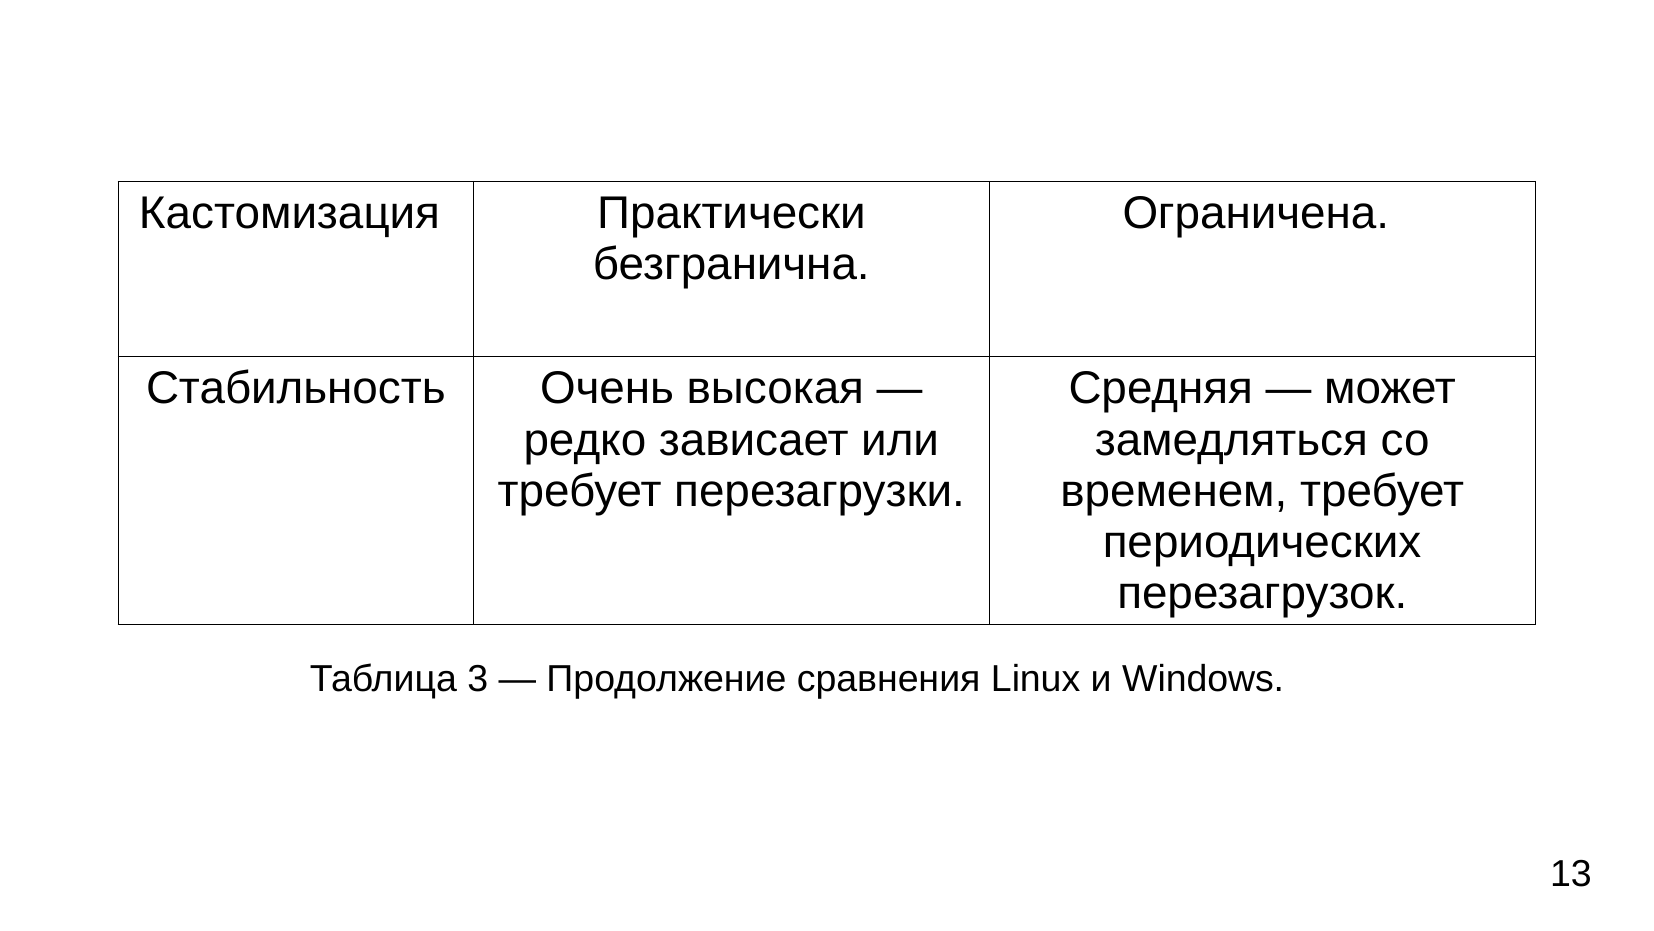

| Кастомизация | Практически безгранична. | Ограничена. |
| --- | --- | --- |
| Стабильность | Очень высокая — редко зависает или требует перезагрузки. | Средняя — может замедляться со временем, требует периодических перезагрузок. |
Таблица 3 — Продолжение сравнения Linux и Windows.